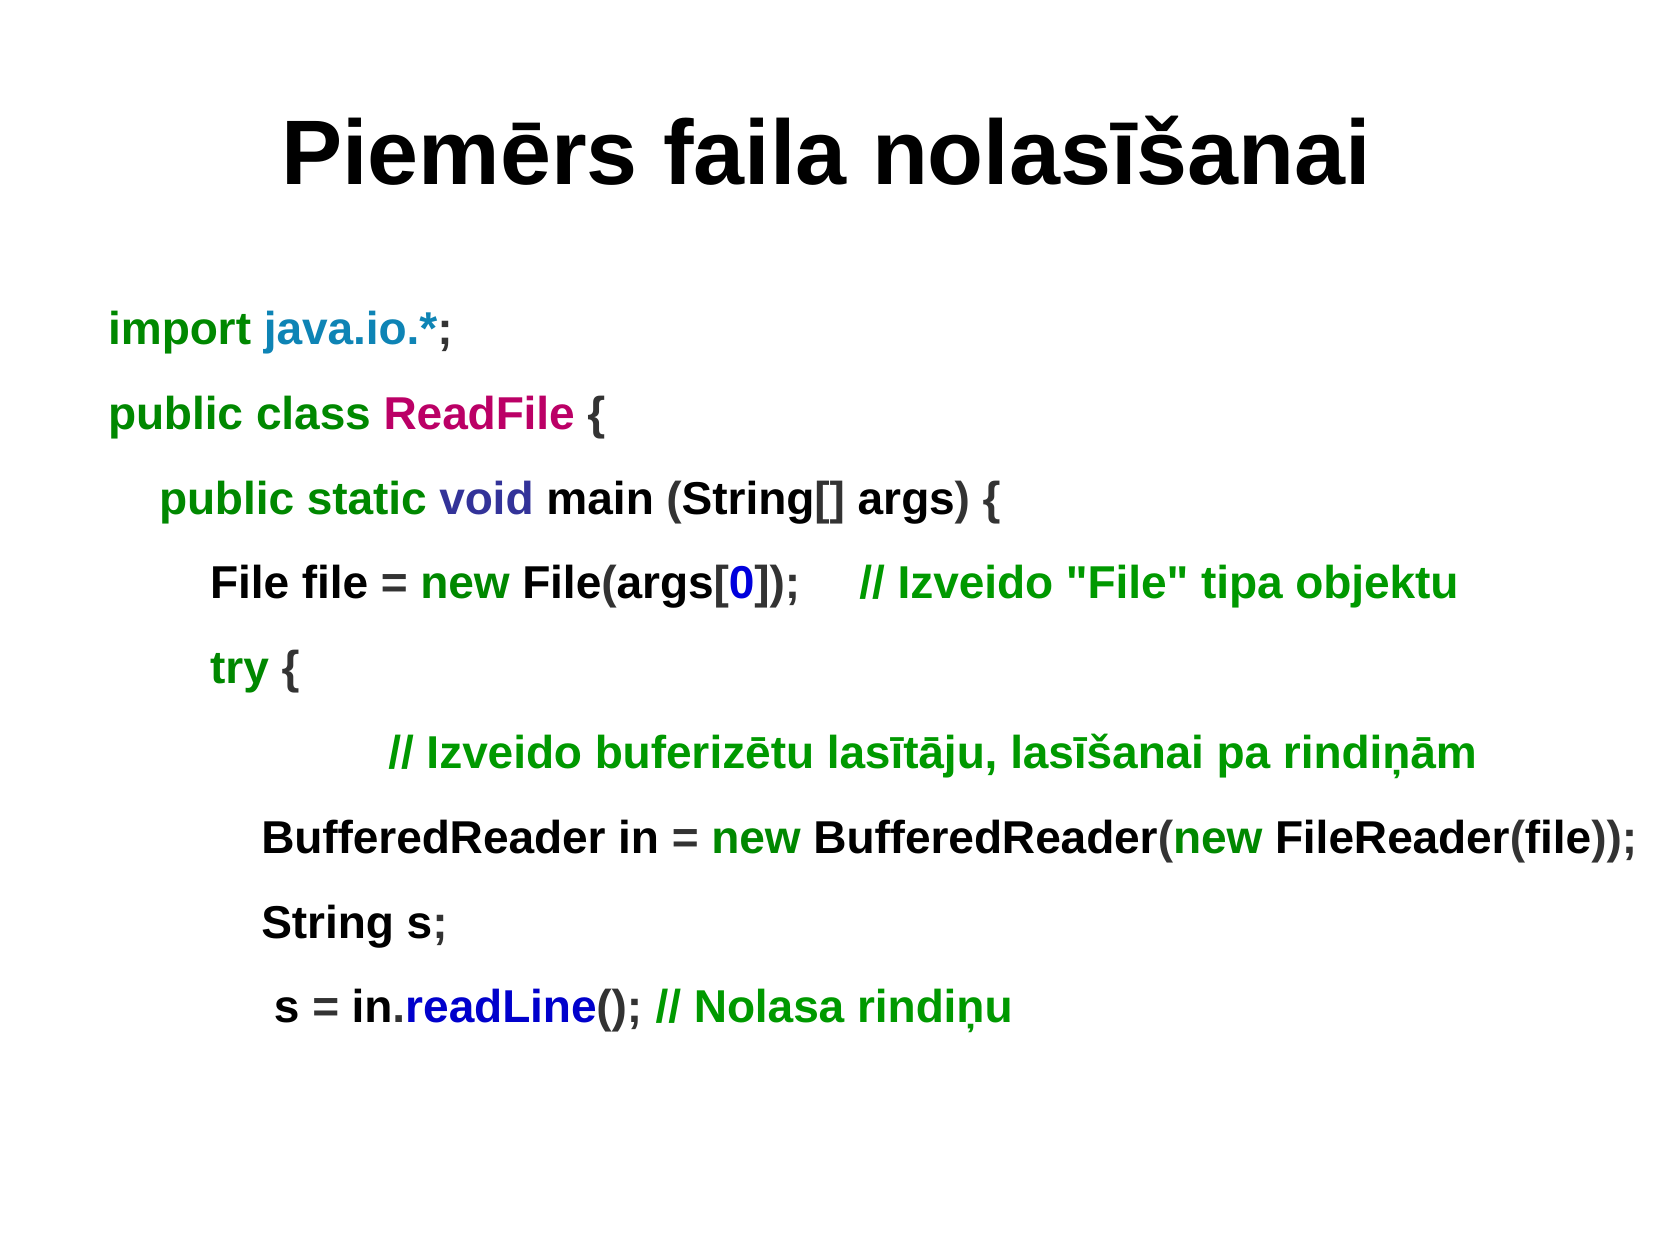

# Piemērs faila nolasīšanai
 import java.io.*;
 public class ReadFile {
 public static void main (String[] args) {
 File file = new File(args[0]);			 // Izveido "File" tipa objektu
 try {
 						 // Izveido buferizētu lasītāju, lasīšanai pa rindiņām
 BufferedReader in = new BufferedReader(new FileReader(file));
 String s;
 s = in.readLine();		 // Nolasa rindiņu